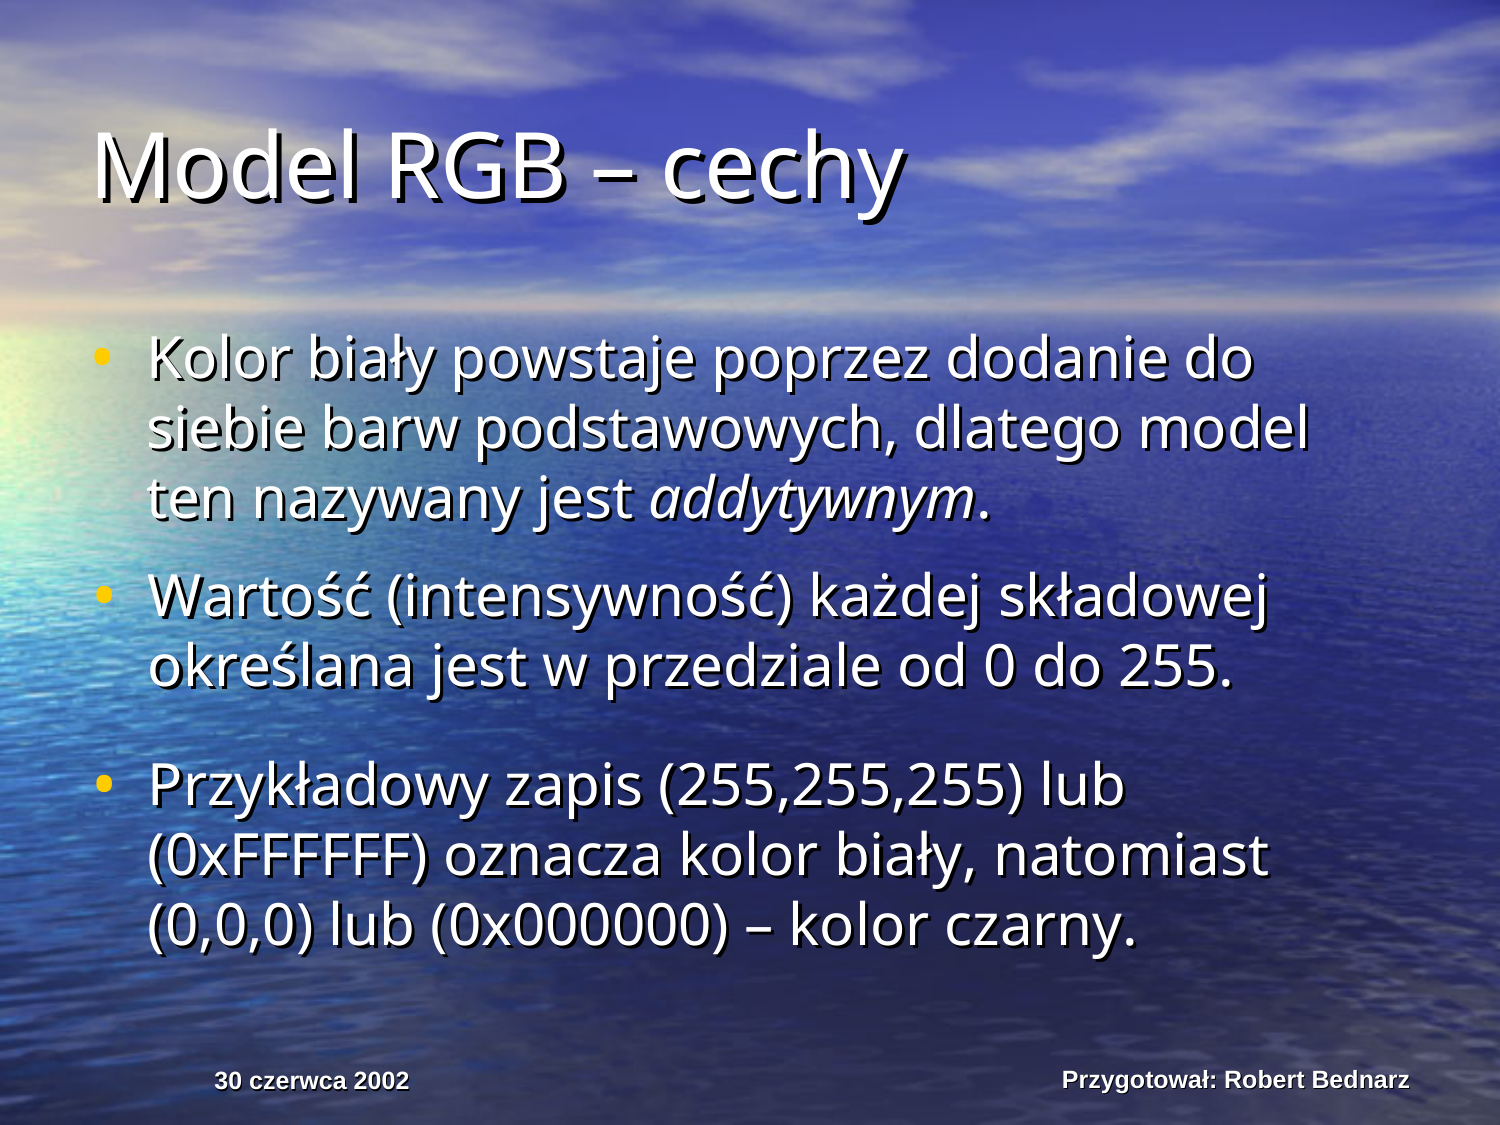

# Model RGB – cechy
Kolor biały powstaje poprzez dodanie do siebie barw podstawowych, dlatego model ten nazywany jest addytywnym.
Wartość (intensywność) każdej składowej określana jest w przedziale od 0 do 255.
Przykładowy zapis (255,255,255) lub (0xFFFFFF) oznacza kolor biały, natomiast (0,0,0) lub (0x000000) – kolor czarny.